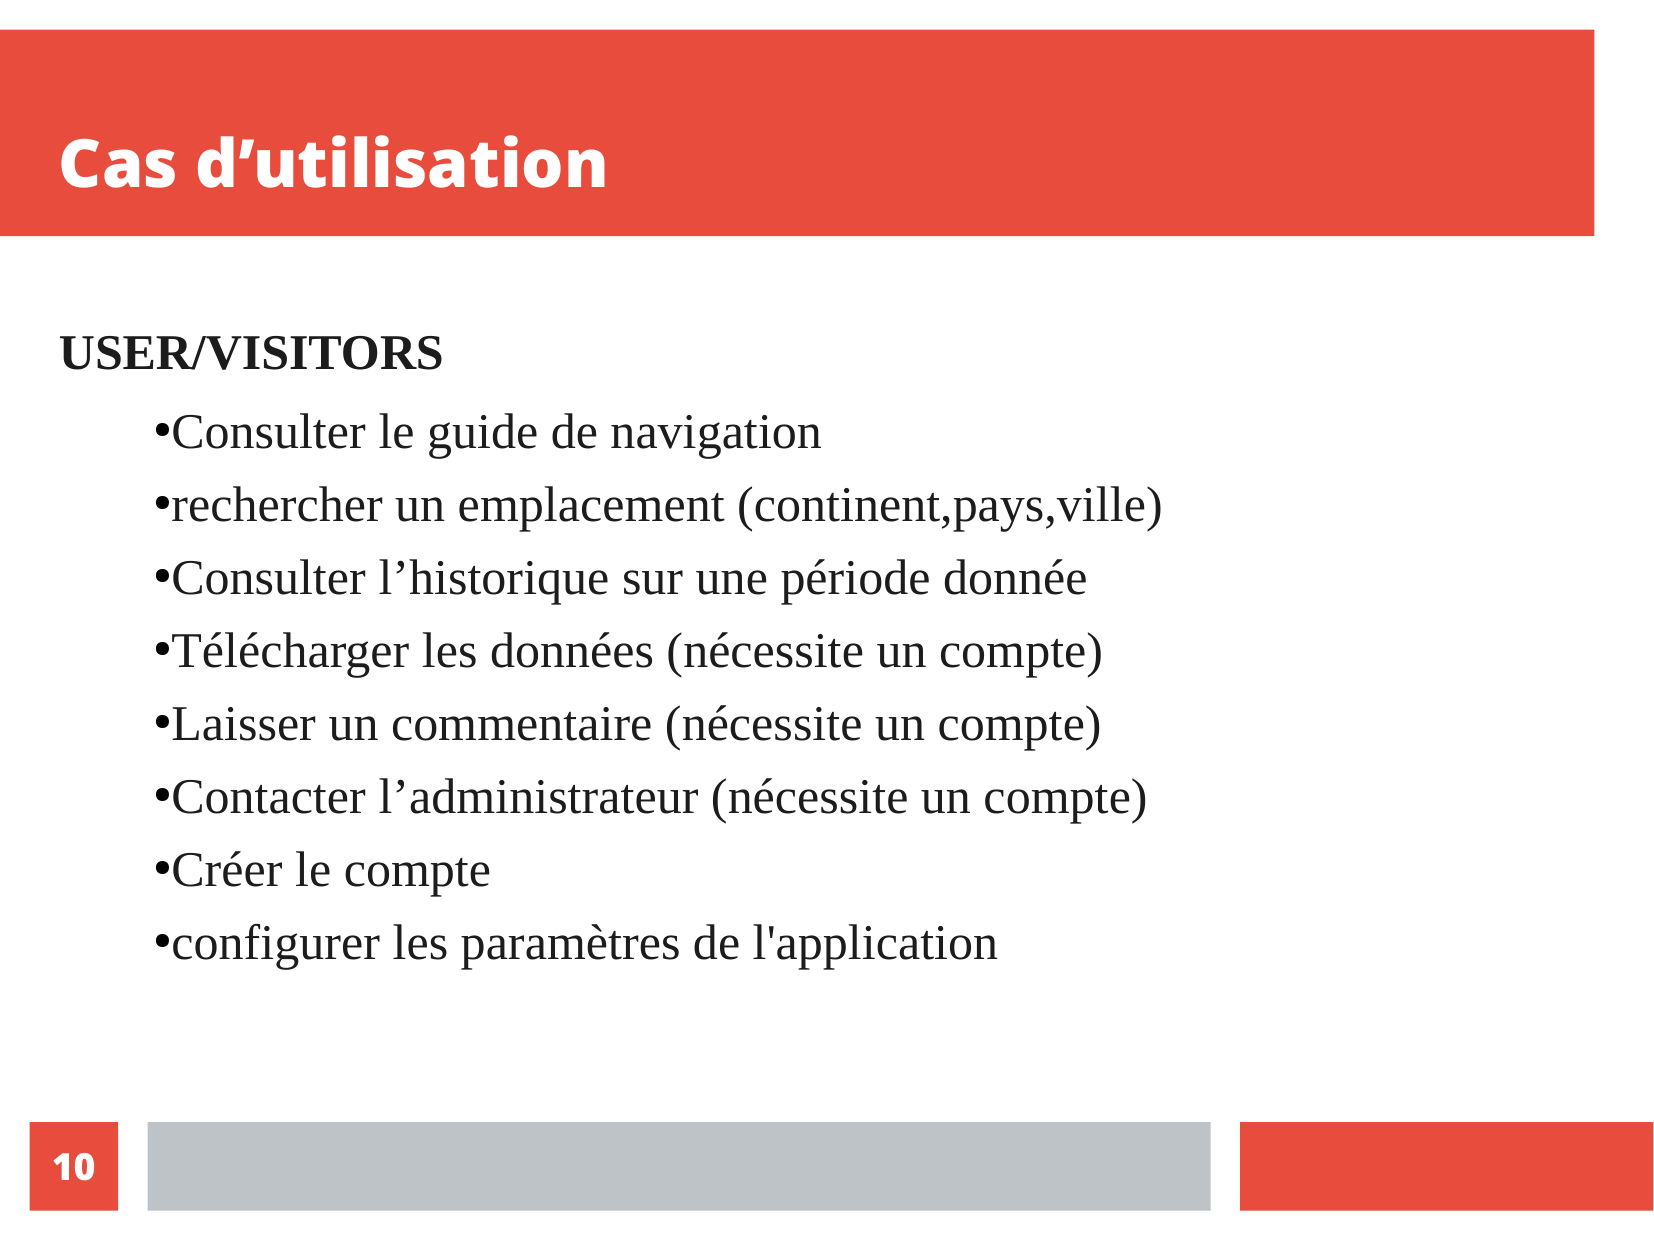

# Cas d’utilisation
USER/VISITORS
Consulter le guide de navigation
rechercher un emplacement (continent,pays,ville)
Consulter l’historique sur une période donnée
Télécharger les données (nécessite un compte)
Laisser un commentaire (nécessite un compte)
Contacter l’administrateur (nécessite un compte)
Créer le compte
configurer les paramètres de l'application
10